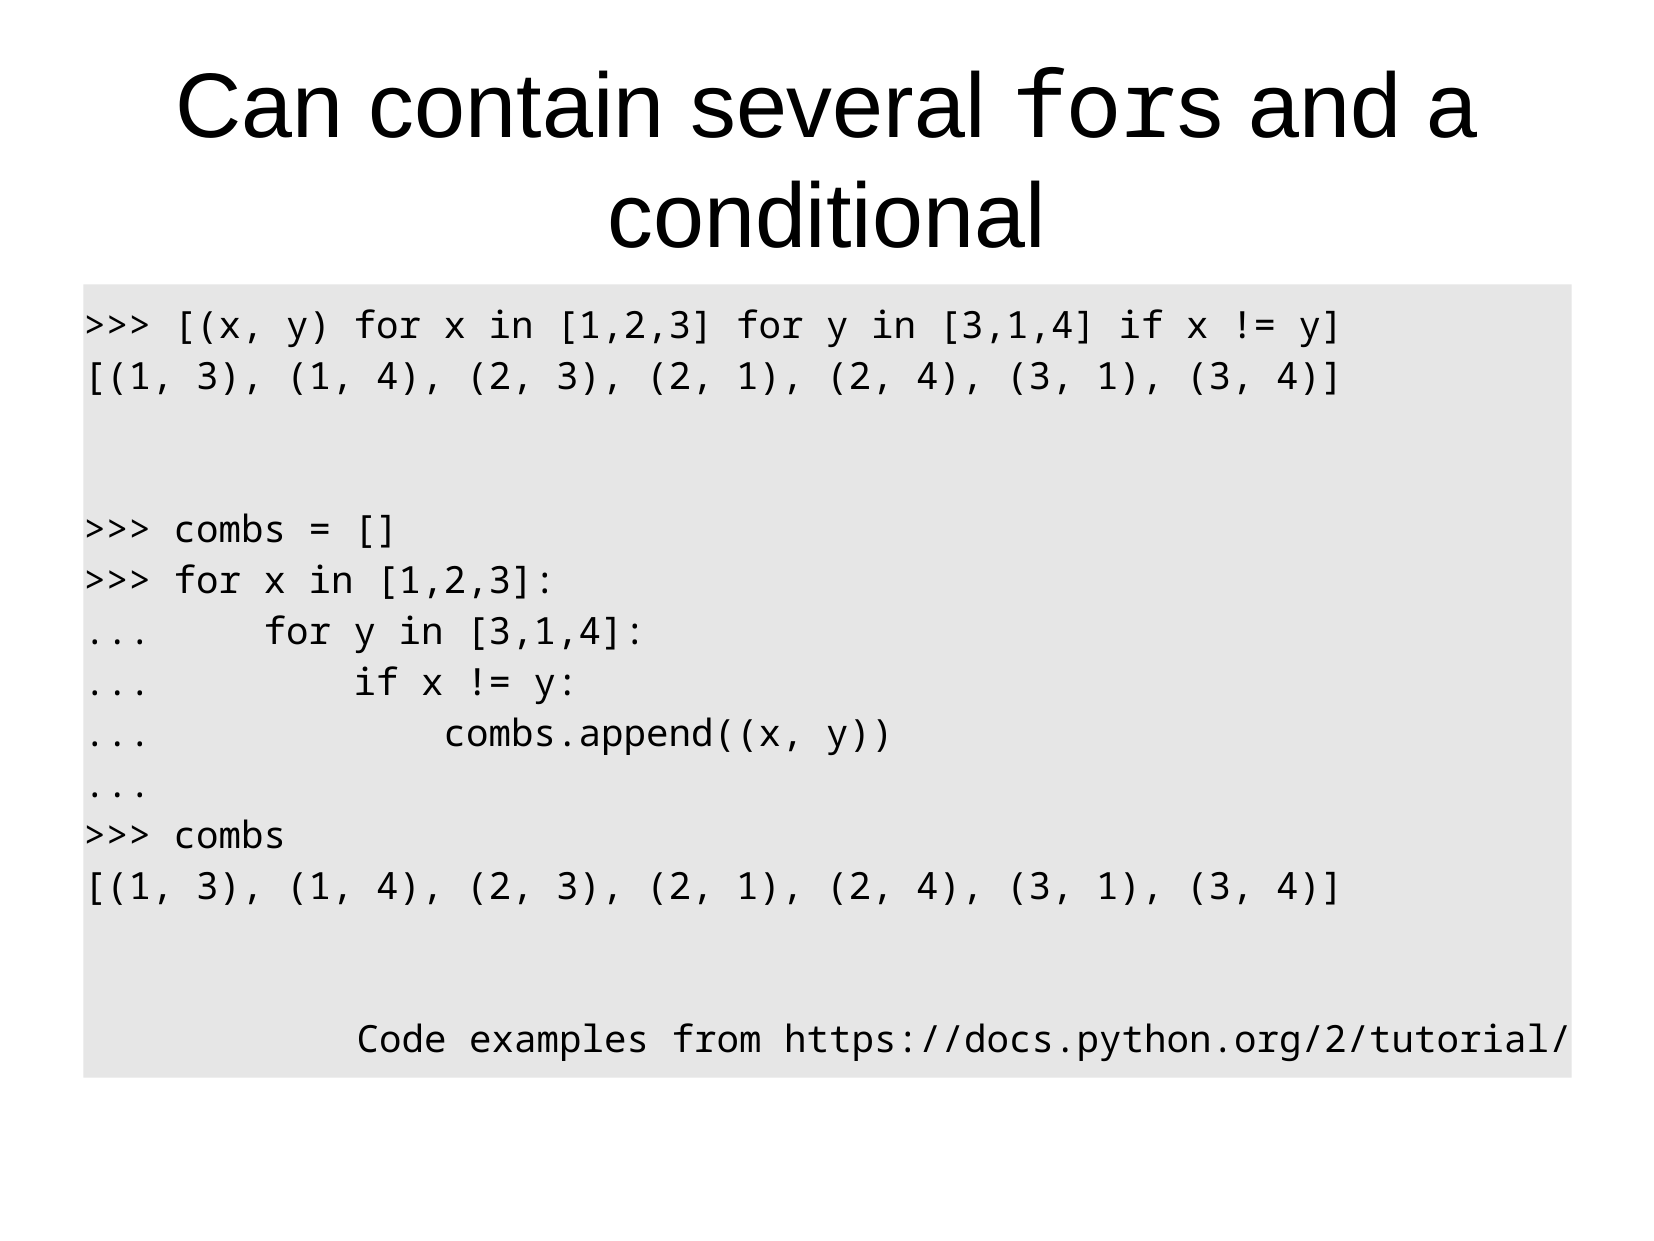

# Can contain several fors and a conditional
>>> [(x, y) for x in [1,2,3] for y in [3,1,4] if x != y]
[(1, 3), (1, 4), (2, 3), (2, 1), (2, 4), (3, 1), (3, 4)]
>>> combs = []
>>> for x in [1,2,3]:
... for y in [3,1,4]:
... if x != y:
... combs.append((x, y))
...
>>> combs
[(1, 3), (1, 4), (2, 3), (2, 1), (2, 4), (3, 1), (3, 4)]
Code examples from https://docs.python.org/2/tutorial/